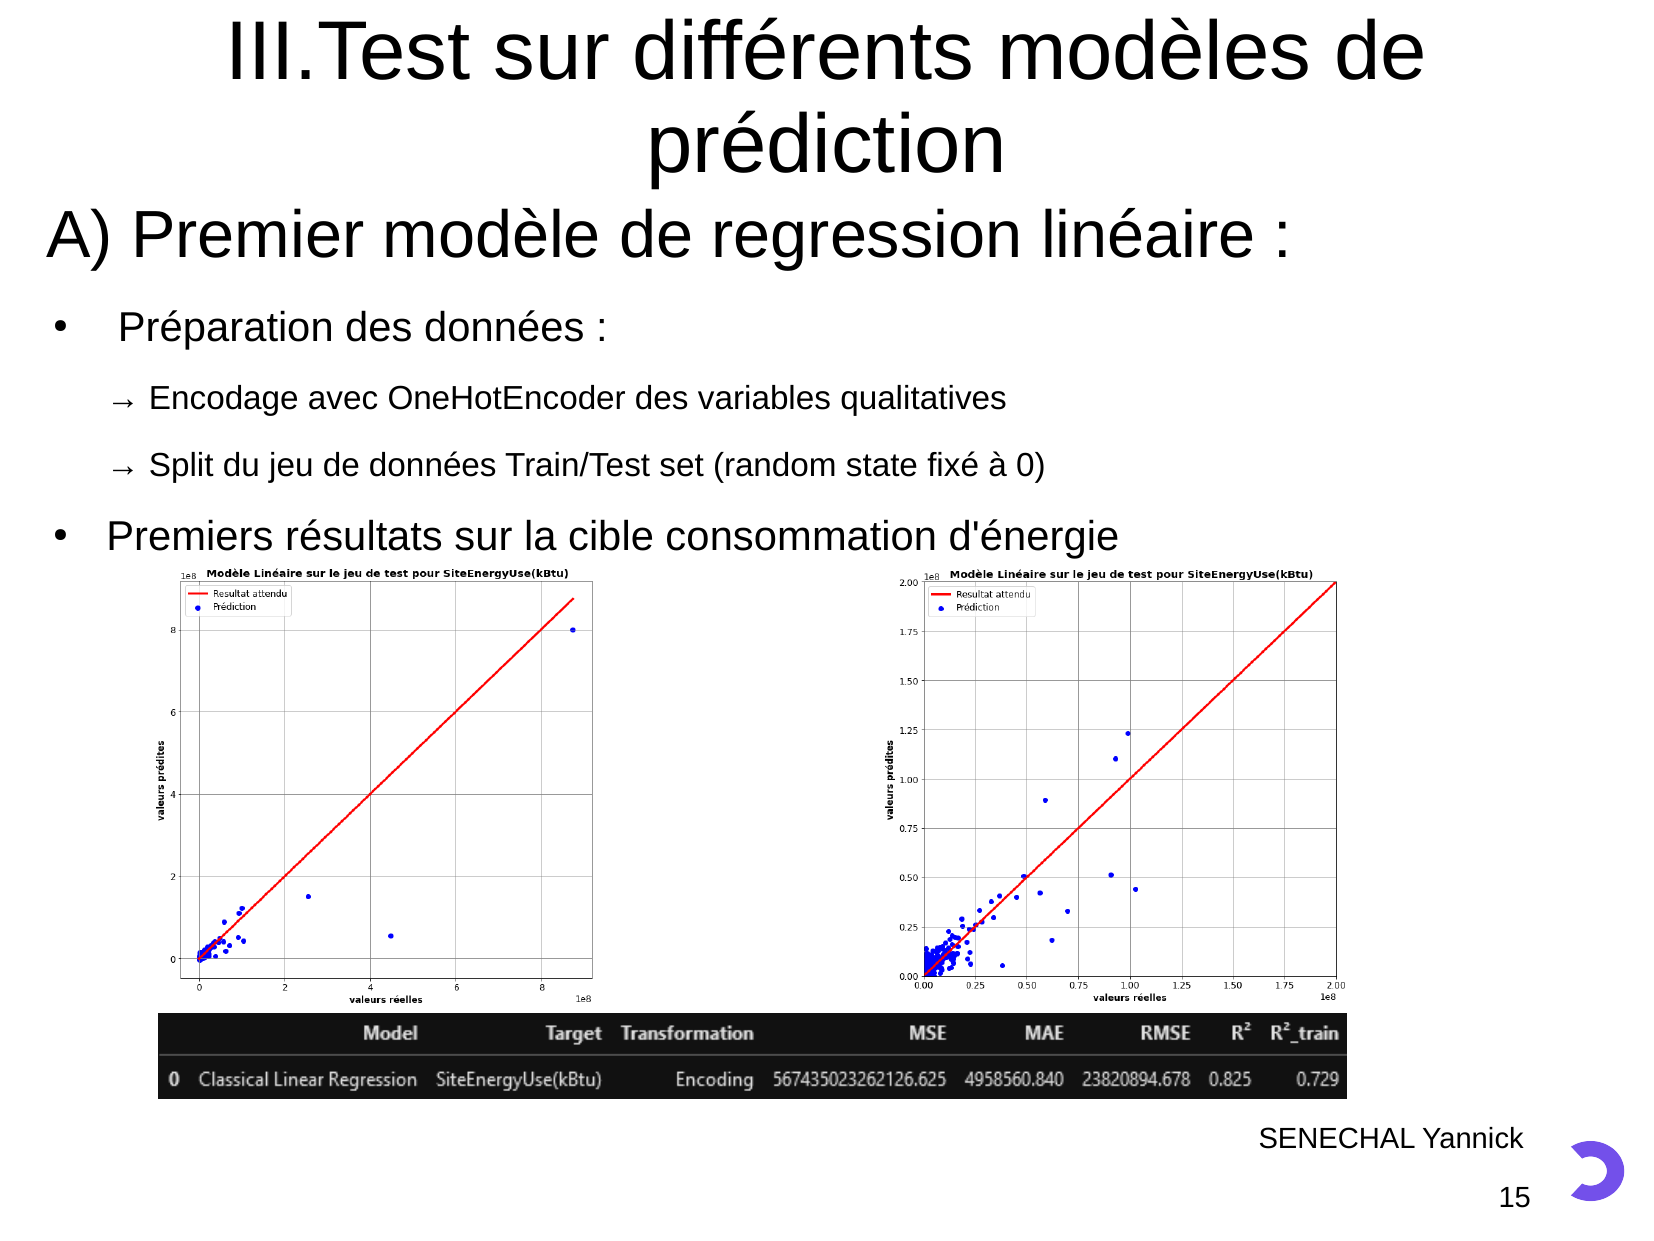

# III.Test sur différents modèles de prédiction
A) Premier modèle de regression linéaire :
 Préparation des données :
→ Encodage avec OneHotEncoder des variables qualitatives
→ Split du jeu de données Train/Test set (random state fixé à 0)
Premiers résultats sur la cible consommation d'énergie
SENECHAL Yannick
15